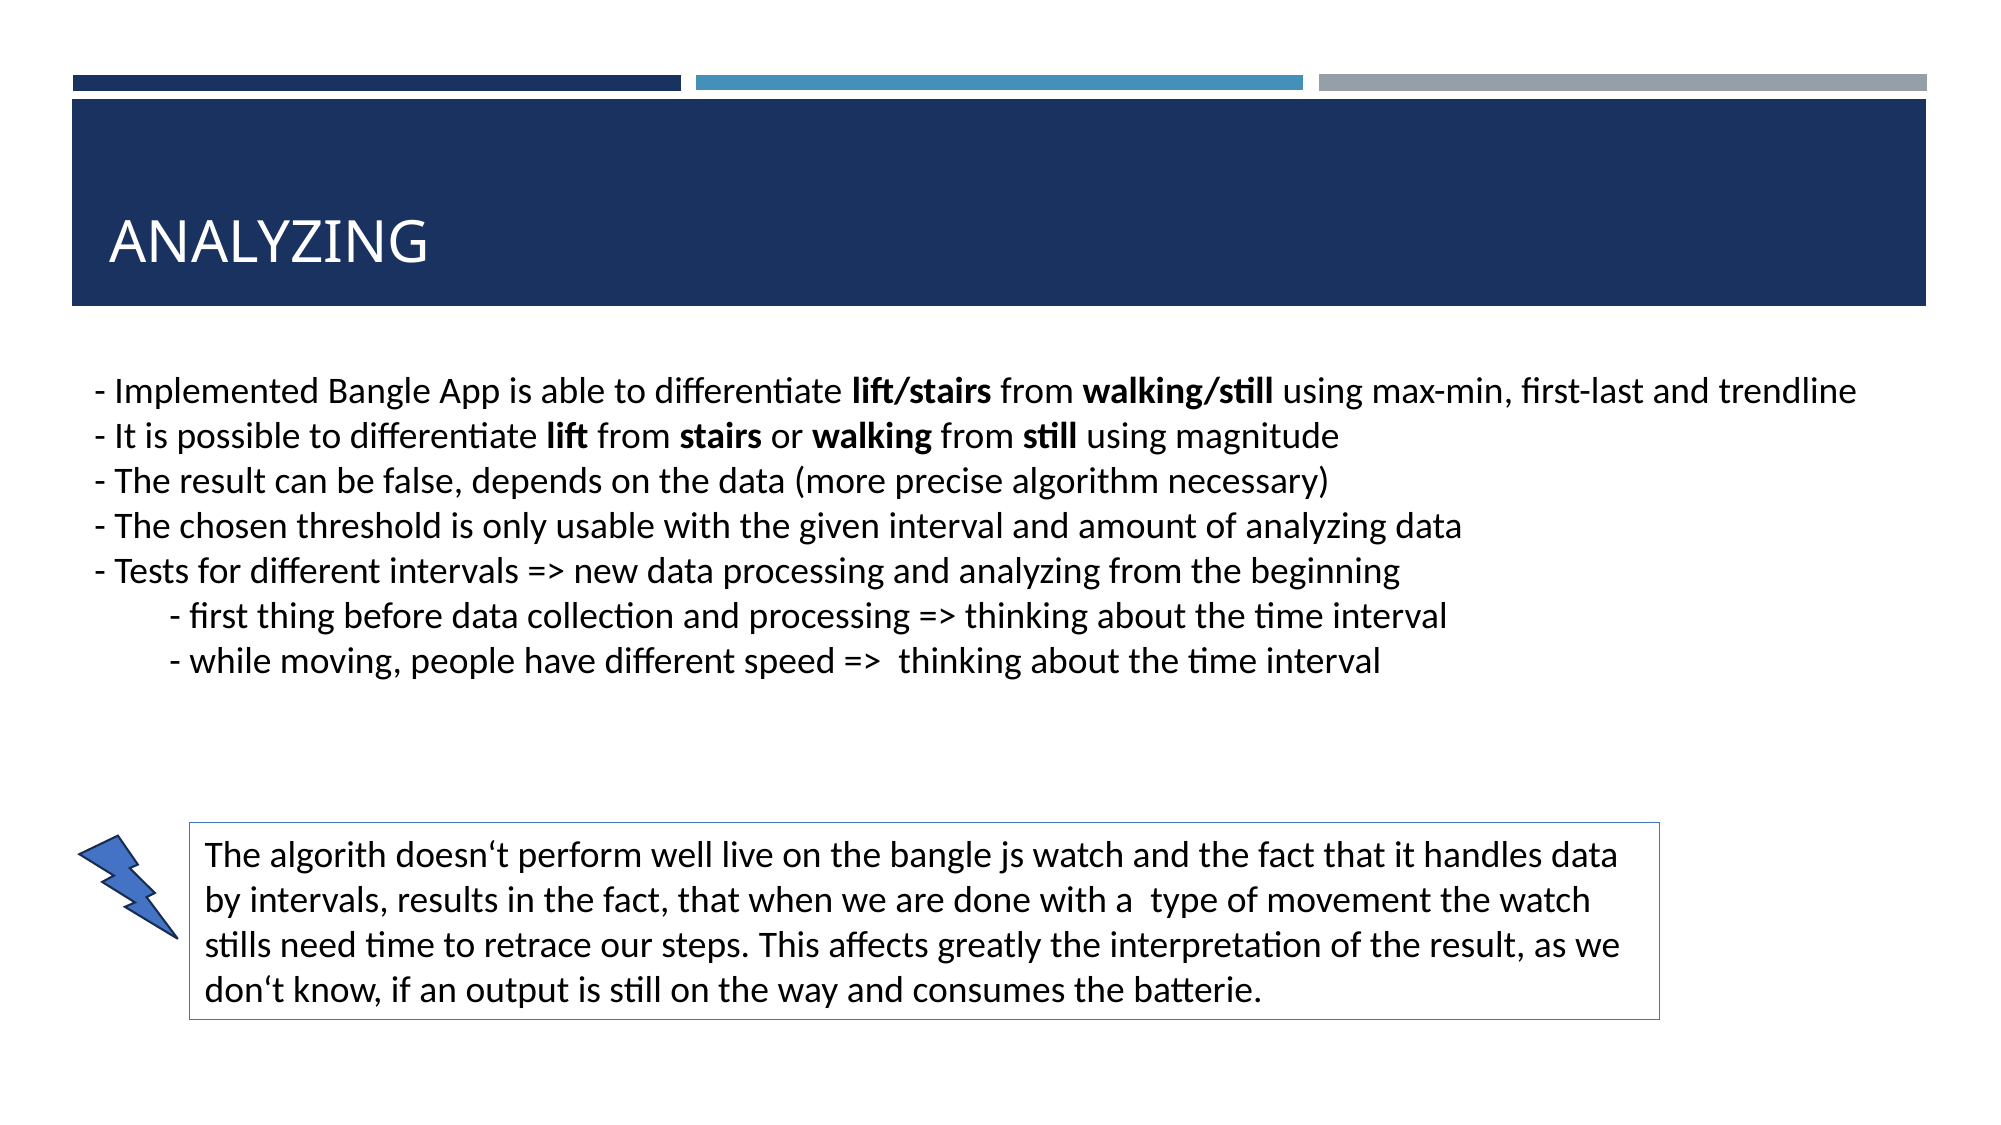

# Analyzing
- Implemented Bangle App is able to differentiate lift/stairs from walking/still using max-min, first-last and trendline
- It is possible to differentiate lift from stairs or walking from still using magnitude
- The result can be false, depends on the data (more precise algorithm necessary)
- The chosen threshold is only usable with the given interval and amount of analyzing data
- Tests for different intervals => new data processing and analyzing from the beginning
	- first thing before data collection and processing => thinking about the time interval
	- while moving, people have different speed => thinking about the time interval
The algorith doesn‘t perform well live on the bangle js watch and the fact that it handles data by intervals, results in the fact, that when we are done with a type of movement the watch stills need time to retrace our steps. This affects greatly the interpretation of the result, as we don‘t know, if an output is still on the way and consumes the batterie.